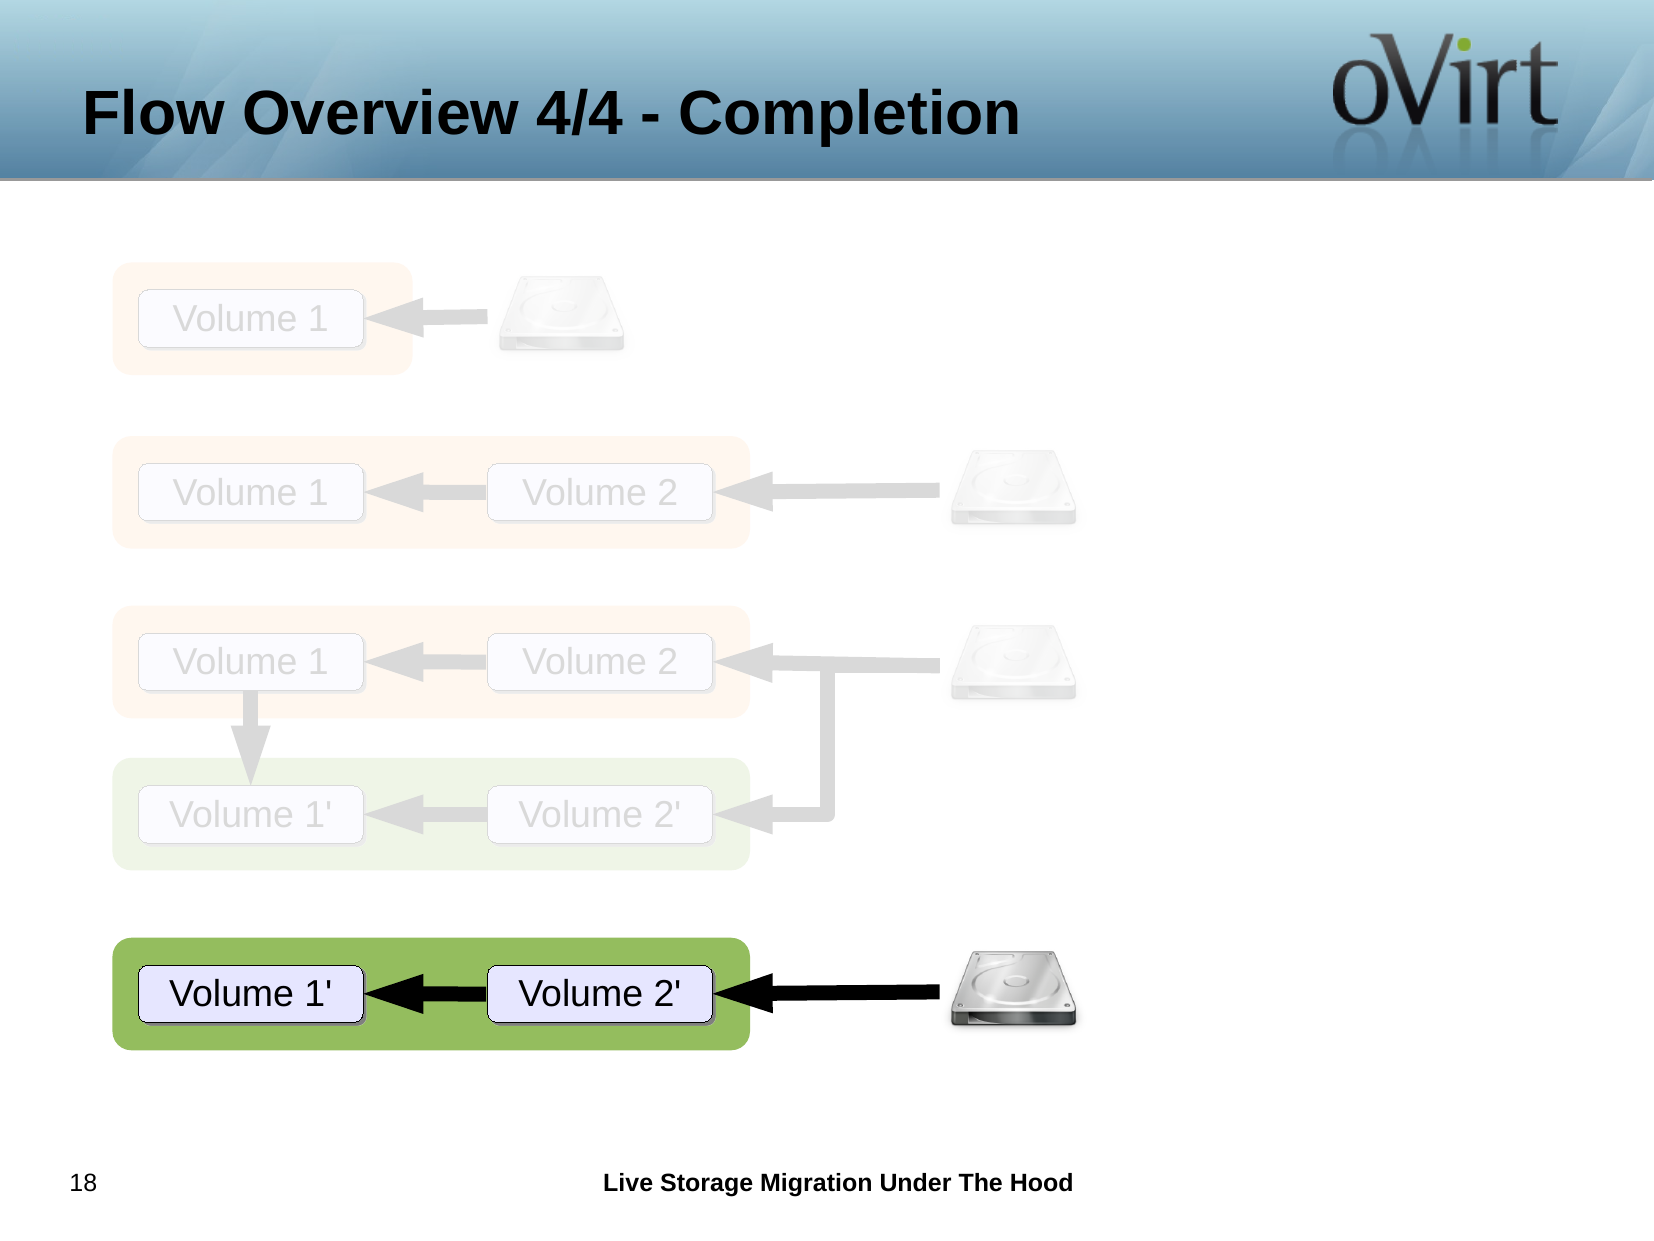

# Flow Overview 4/4 - Completion
Volume 1
Volume 1
Volume 2
Volume 1
Volume 2
Volume 1'
Volume 2'
Volume 1'
Volume 2'